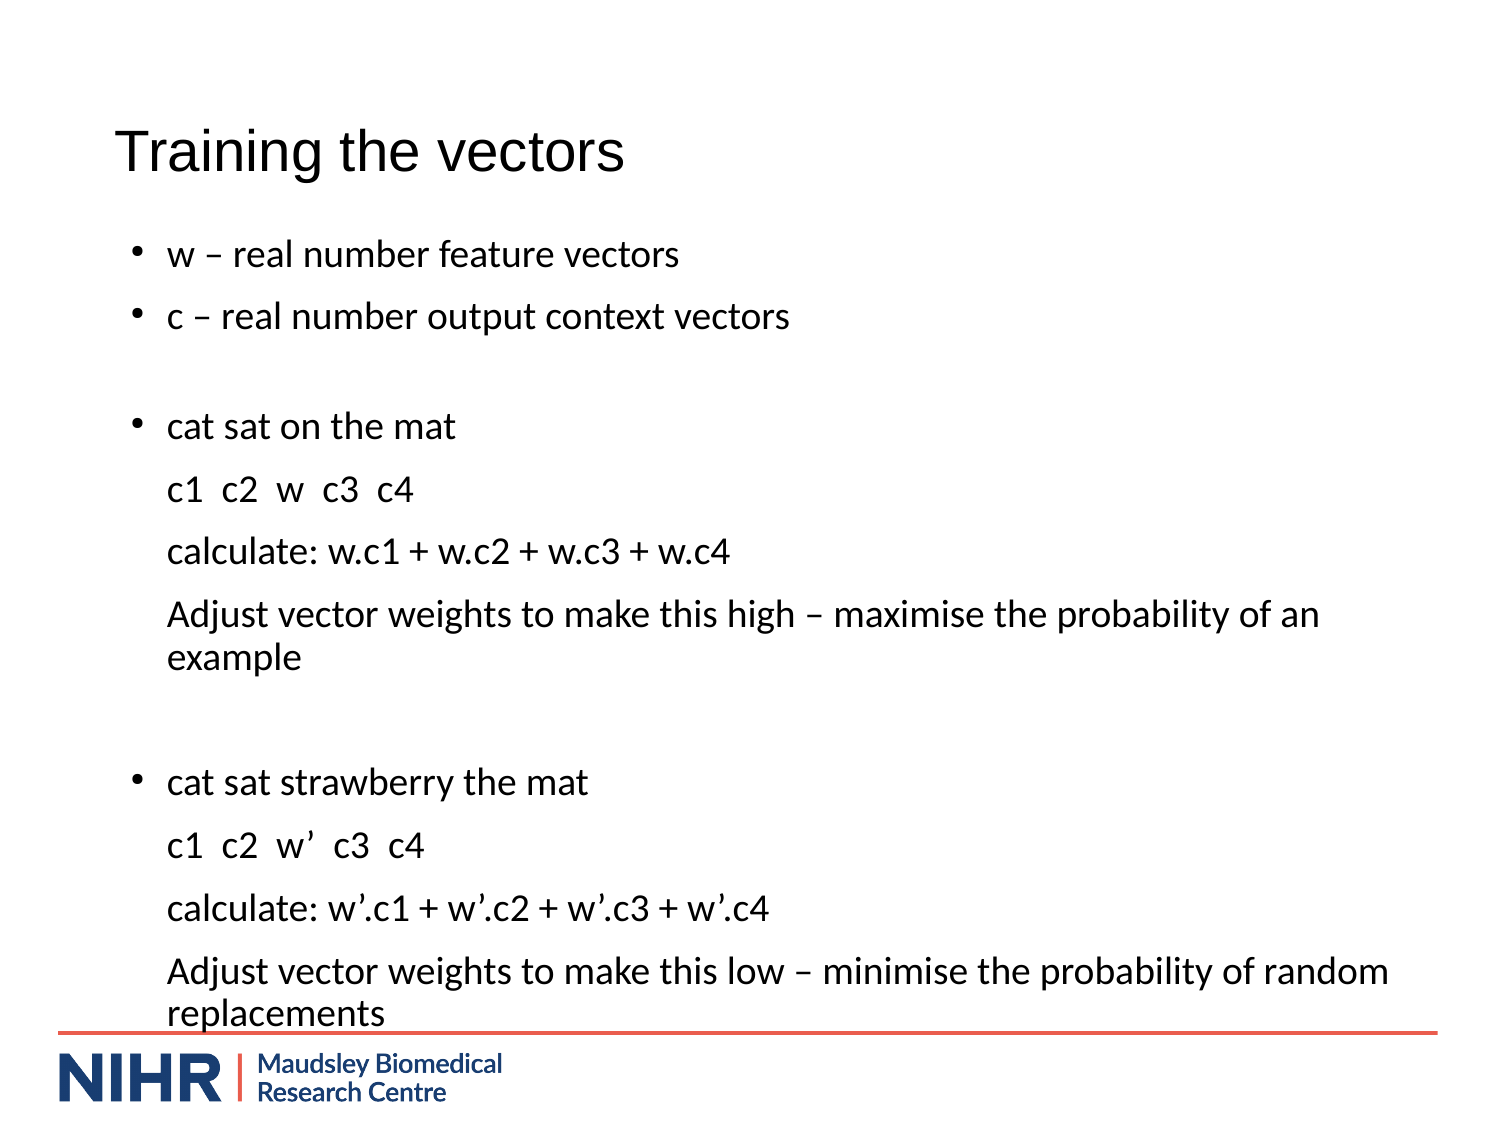

Training the vectors
# w – real number feature vectors
c – real number output context vectors
cat sat on the mat
c1 c2 w c3 c4
calculate: w.c1 + w.c2 + w.c3 + w.c4
Adjust vector weights to make this high – maximise the probability of an example
cat sat strawberry the mat
c1 c2 w’ c3 c4
calculate: w’.c1 + w’.c2 + w’.c3 + w’.c4
Adjust vector weights to make this low – minimise the probability of random replacements